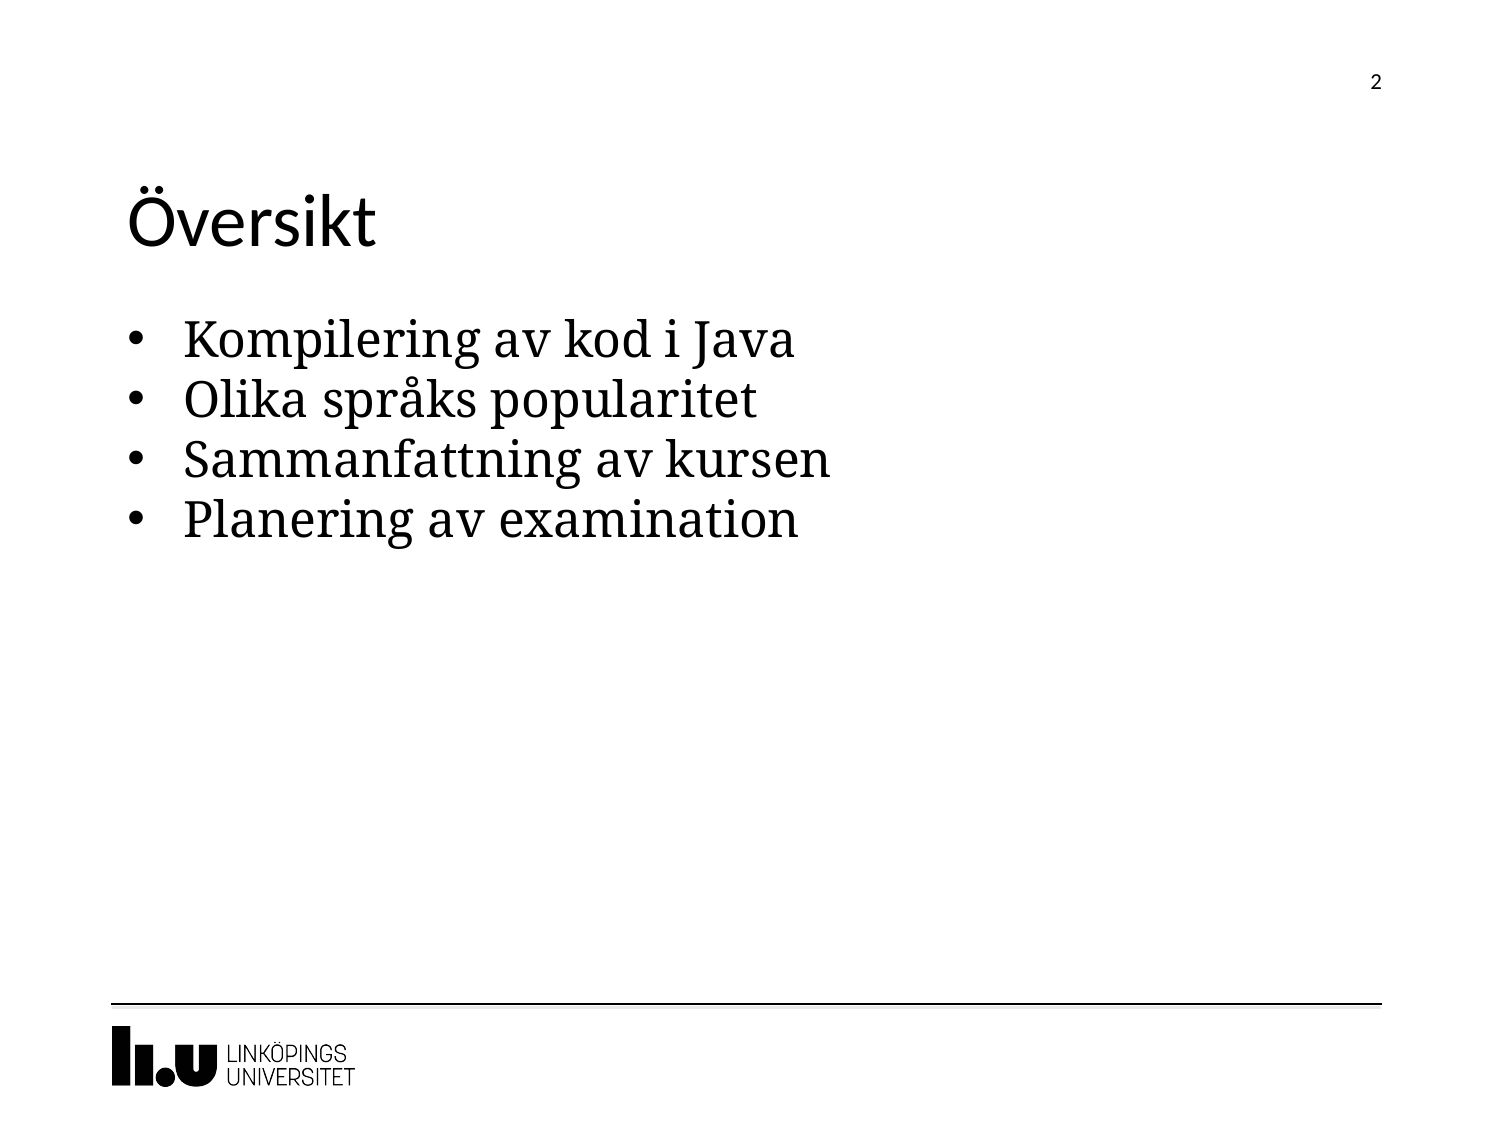

Översikt
Kompilering av kod i Java
Olika språks popularitet
Sammanfattning av kursen
Planering av examination